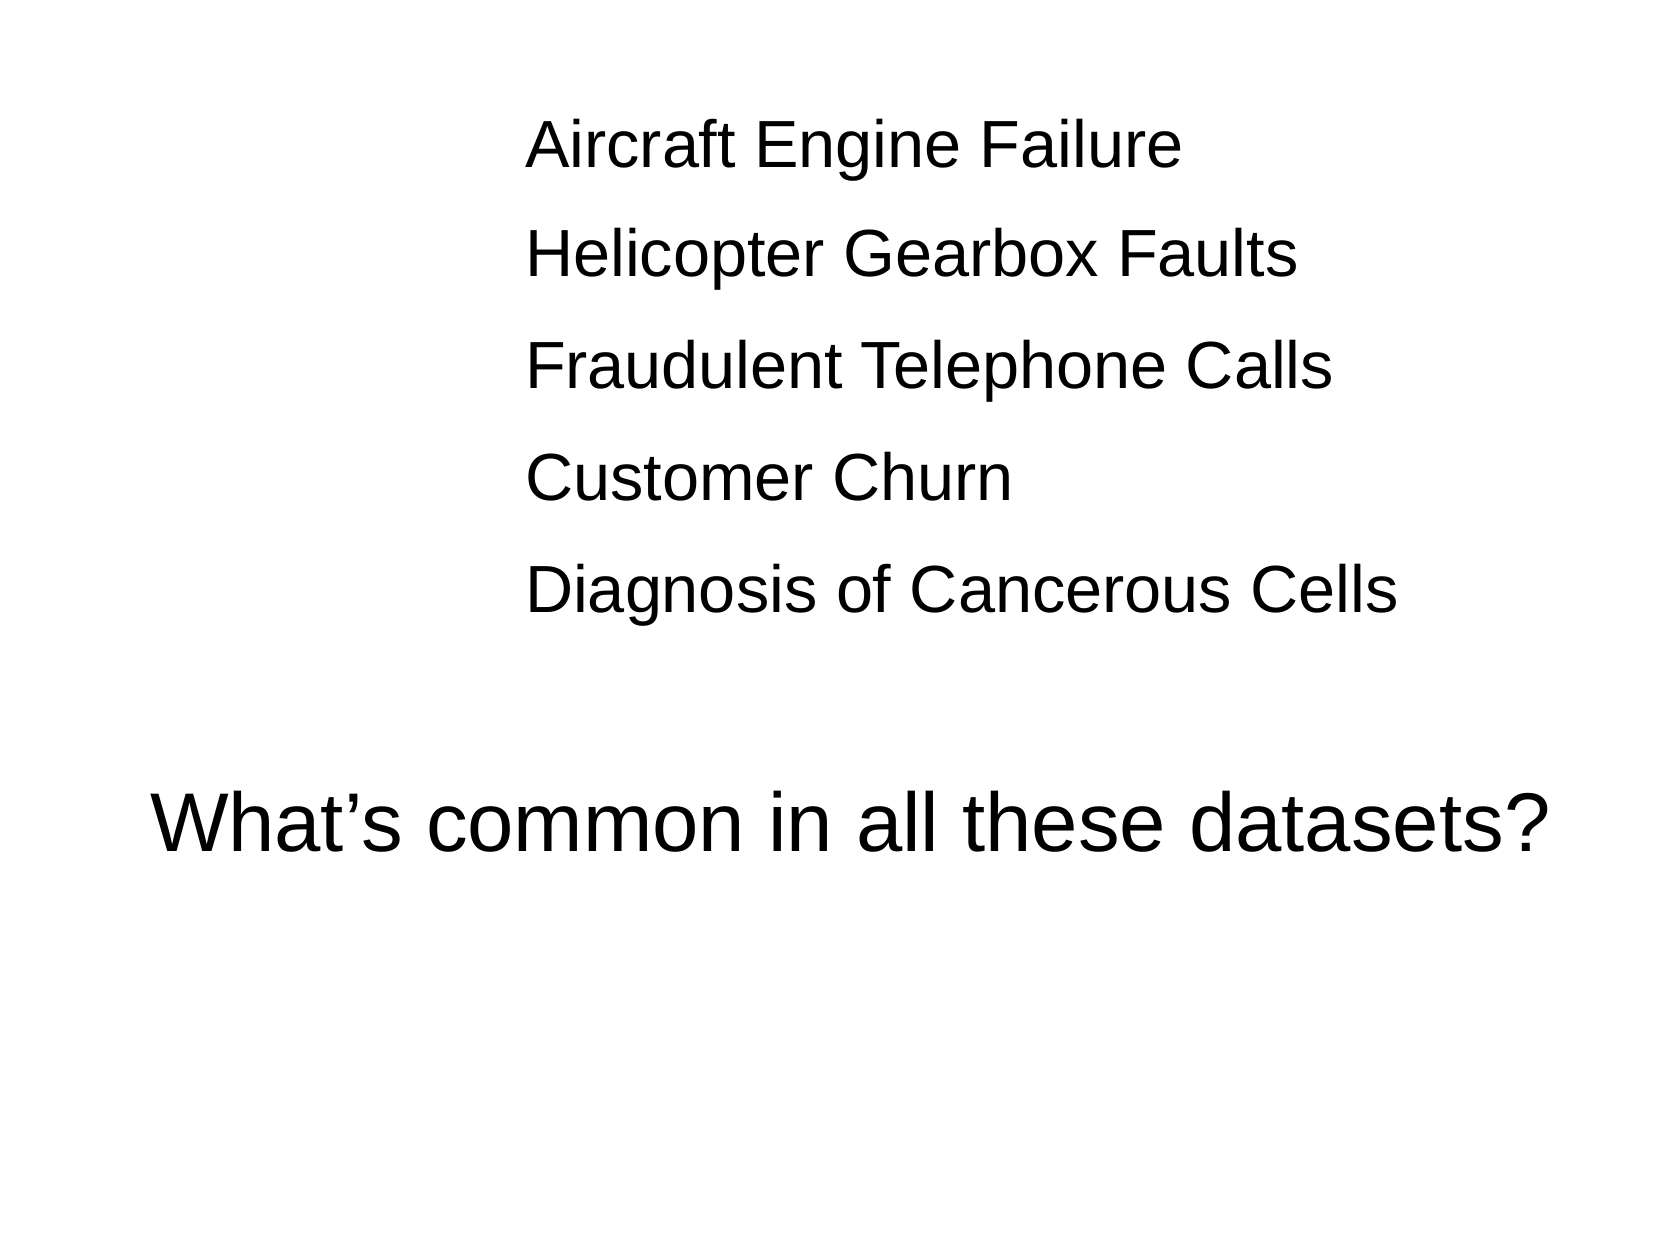

# Aircraft Engine Failure
						Helicopter Gearbox Faults
						Fraudulent Telephone Calls
						Customer Churn
						Diagnosis of Cancerous Cells
	What’s common in all these datasets?